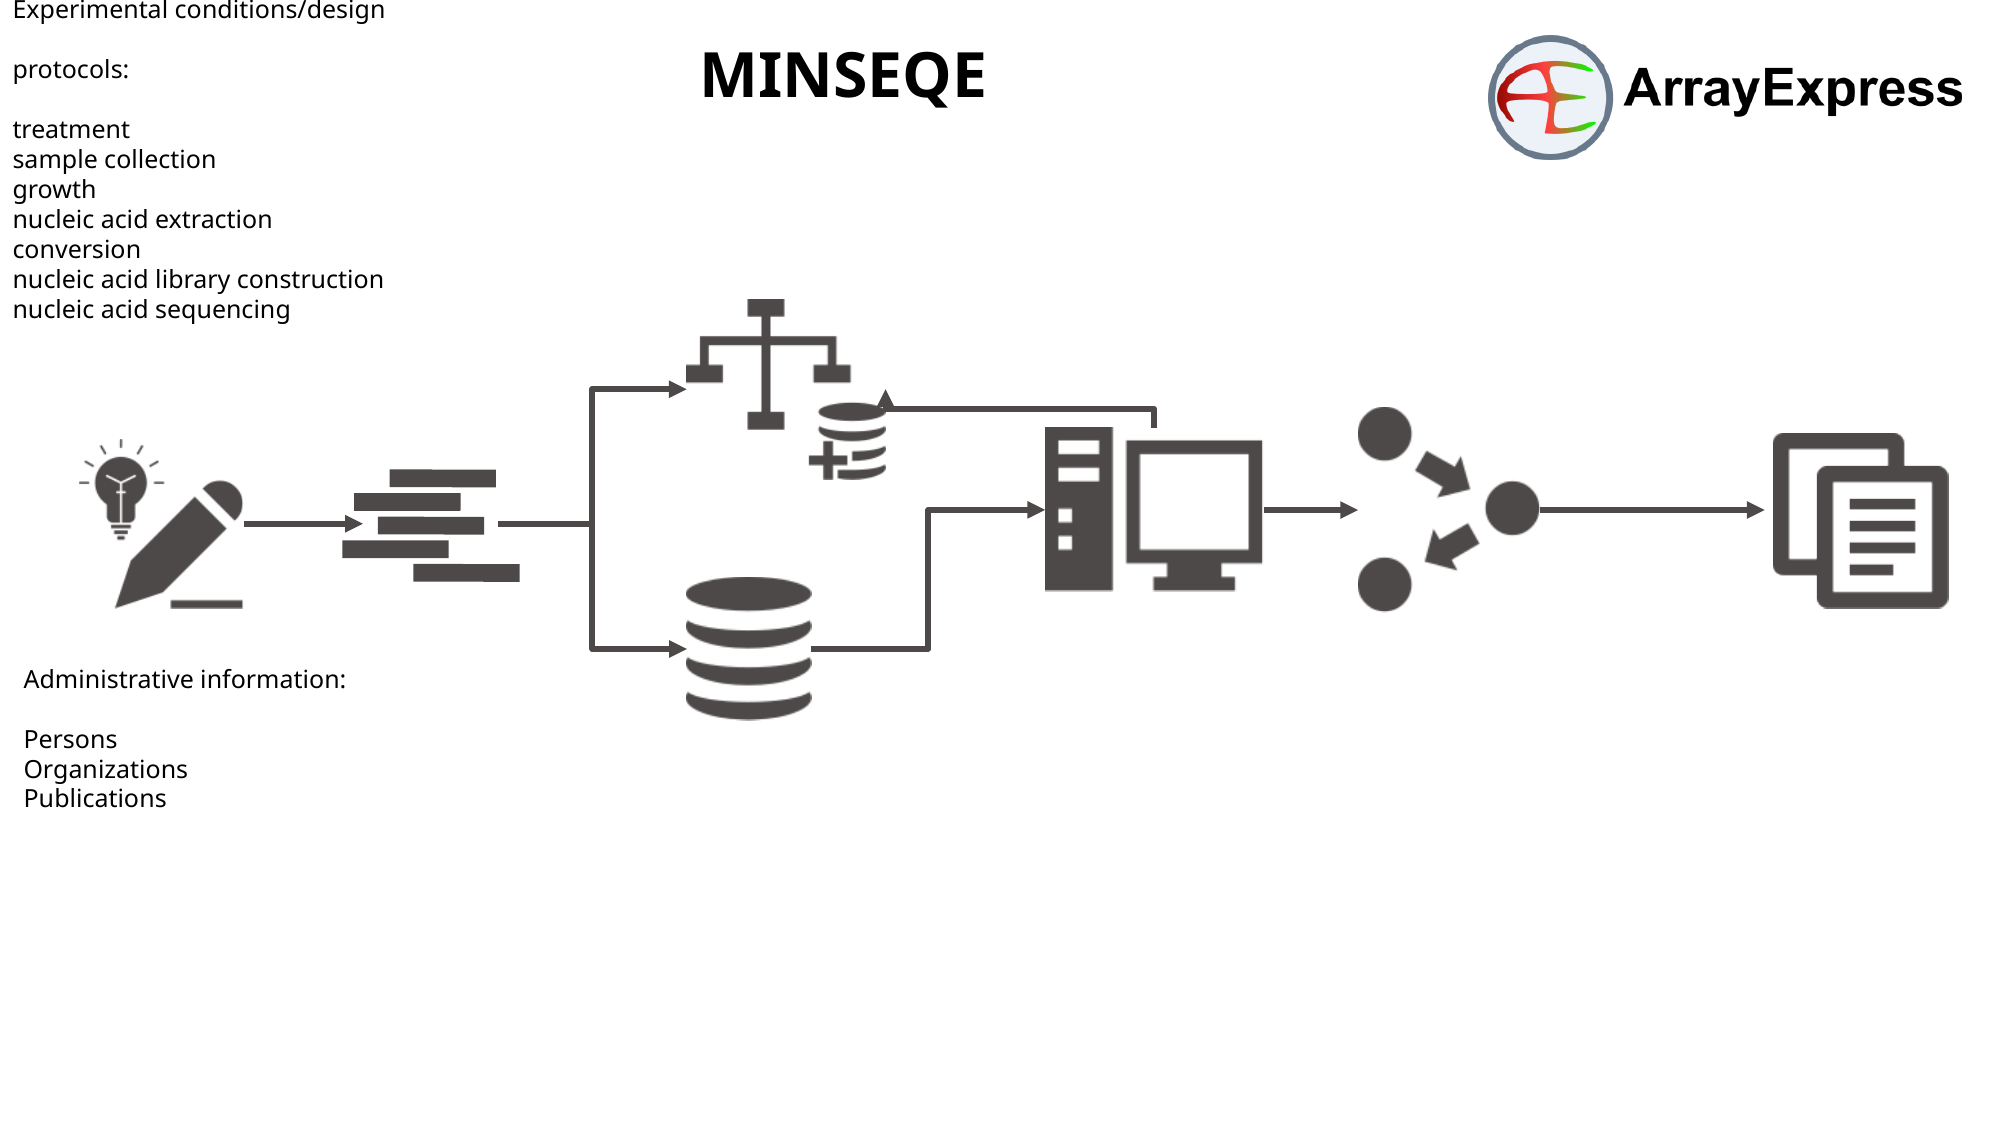

Experimental conditions/design
protocols:
treatment
sample collection
growth
nucleic acid extraction
conversion
nucleic acid library construction
nucleic acid sequencing
MINSEQE
Administrative information:
Persons
Organizations
Publications